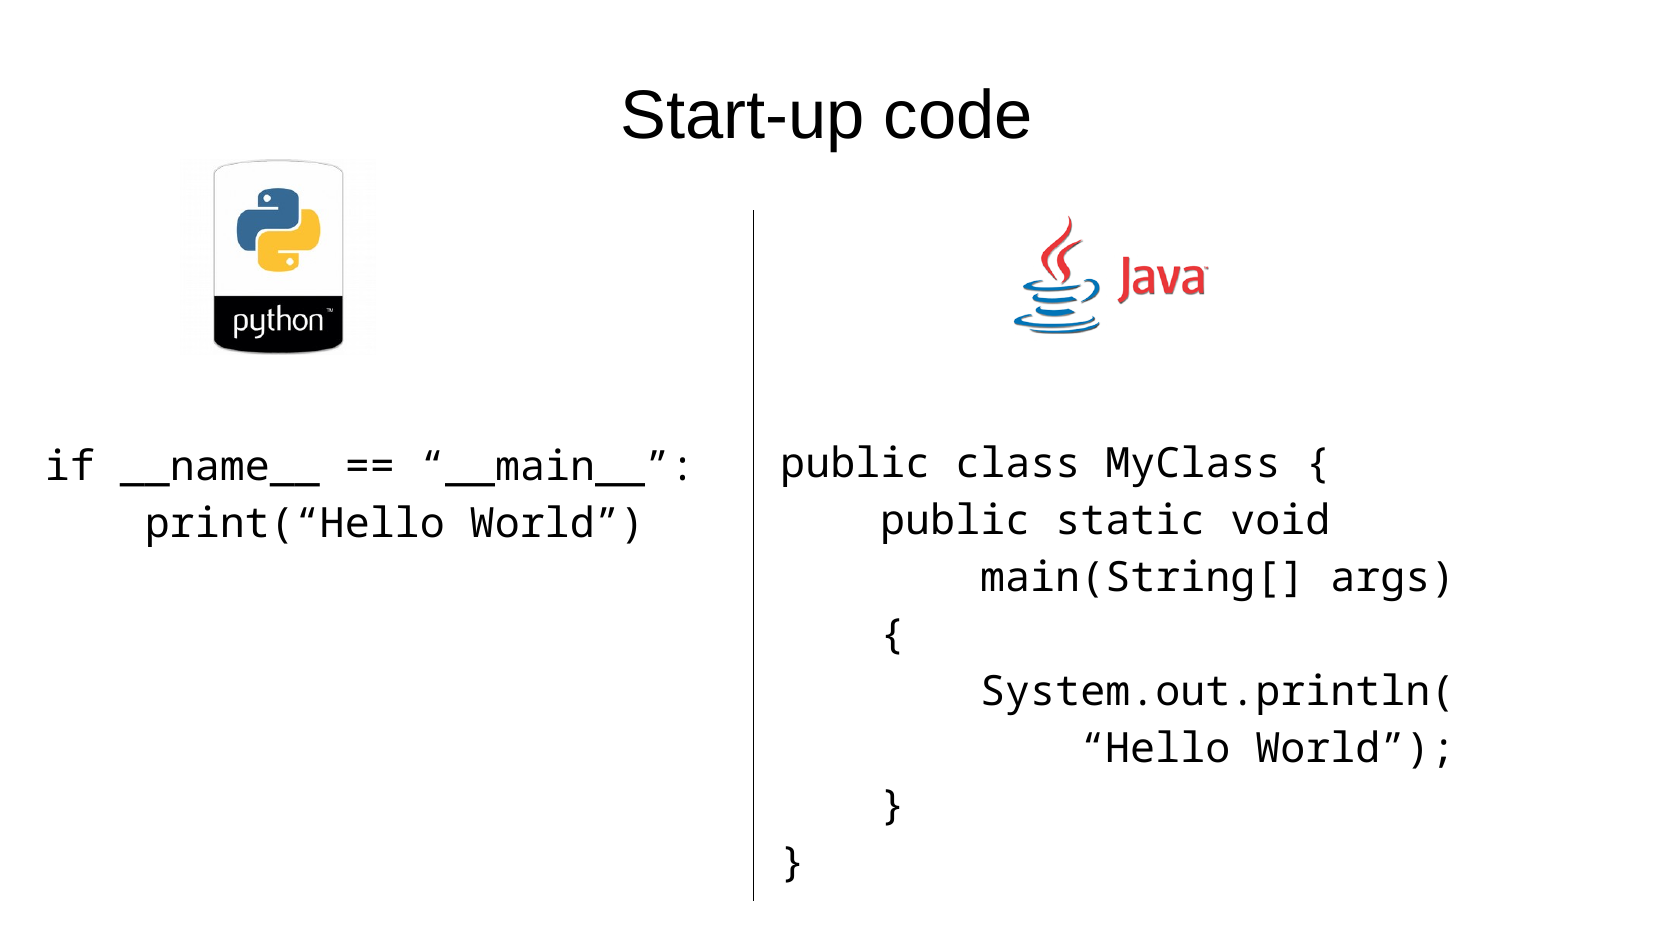

# Start-up code
public class MyClass {
 public static void
 main(String[] args)
 {
 System.out.println(
 “Hello World”);
 }
}
if __name__ == “__main__”:
 print(“Hello World”)